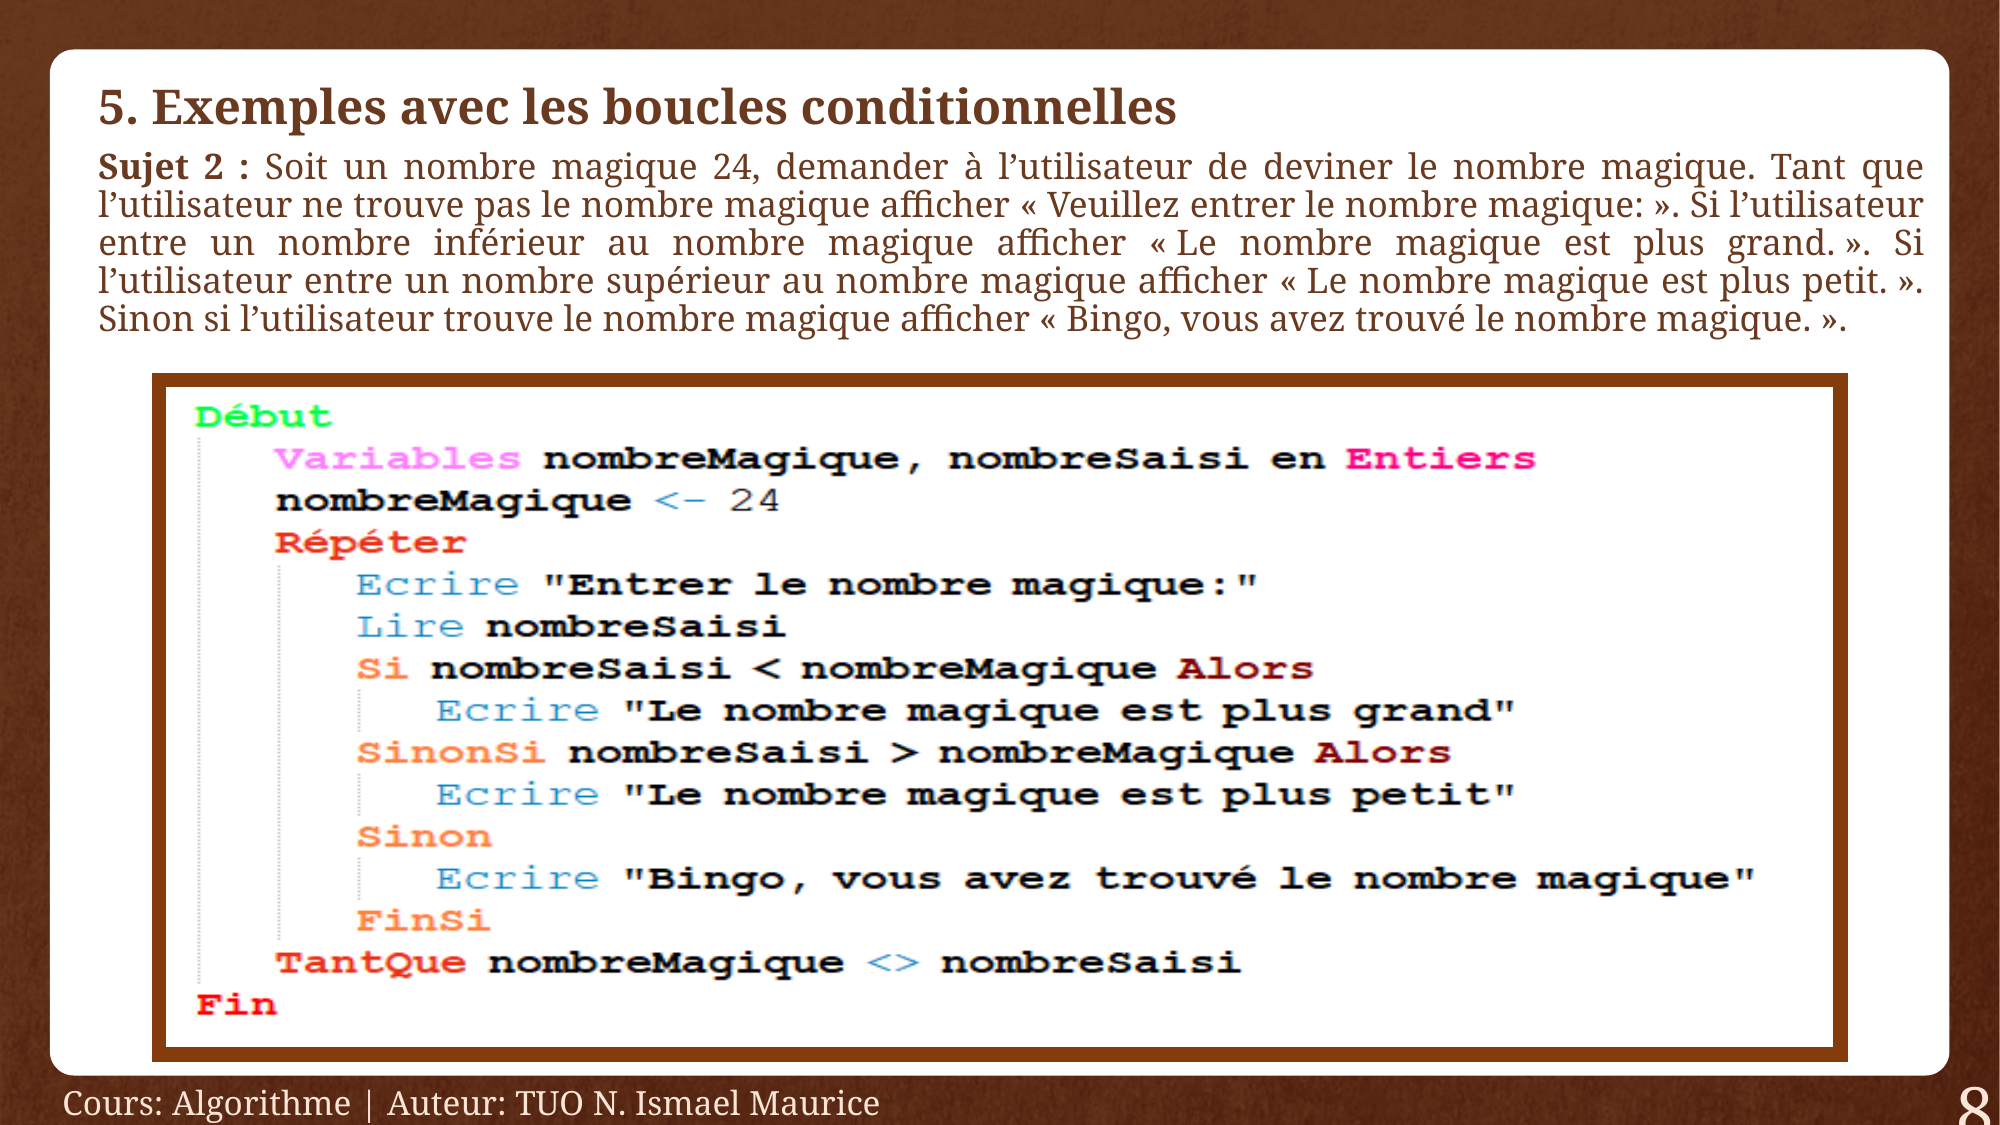

# 5. Exemples avec les boucles conditionnelles
Sujet 2 : Soit un nombre magique 24, demander à l’utilisateur de deviner le nombre magique. Tant que l’utilisateur ne trouve pas le nombre magique afficher « Veuillez entrer le nombre magique: ». Si l’utilisateur entre un nombre inférieur au nombre magique afficher « Le nombre magique est plus grand. ». Si l’utilisateur entre un nombre supérieur au nombre magique afficher « Le nombre magique est plus petit. ». Sinon si l’utilisateur trouve le nombre magique afficher « Bingo, vous avez trouvé le nombre magique. ».
Cours: Algorithme | Auteur: TUO N. Ismael Maurice